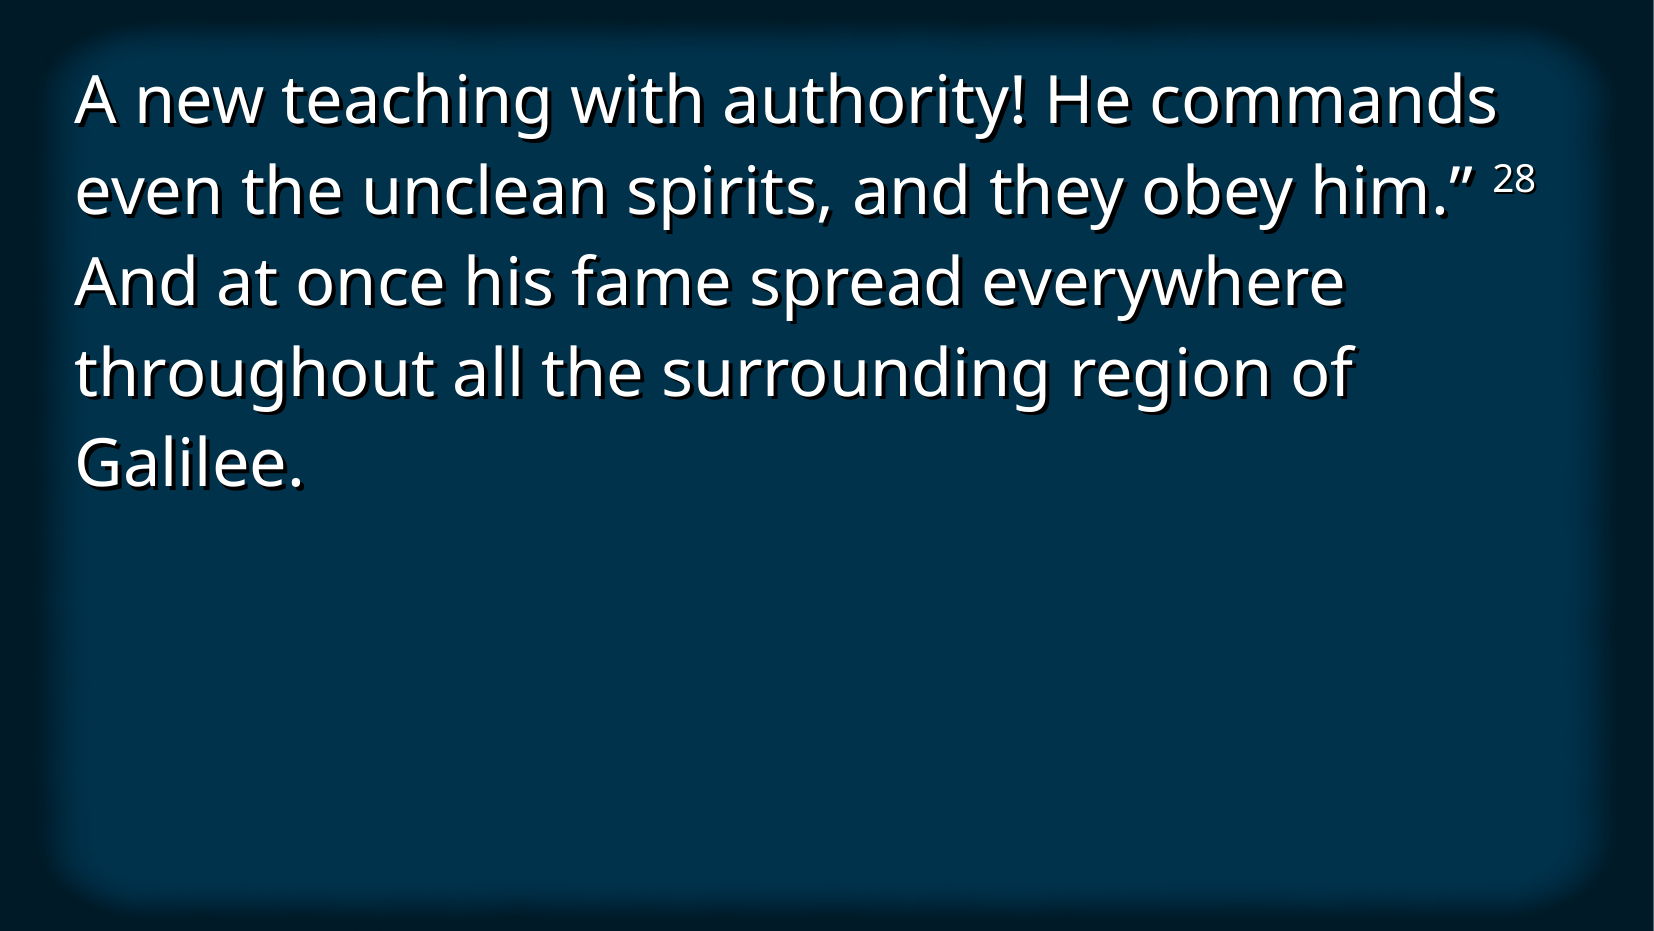

A new teaching with authority! He commands even the unclean spirits, and they obey him.” 28 And at once his fame spread everywhere throughout all the surrounding region of Galilee.